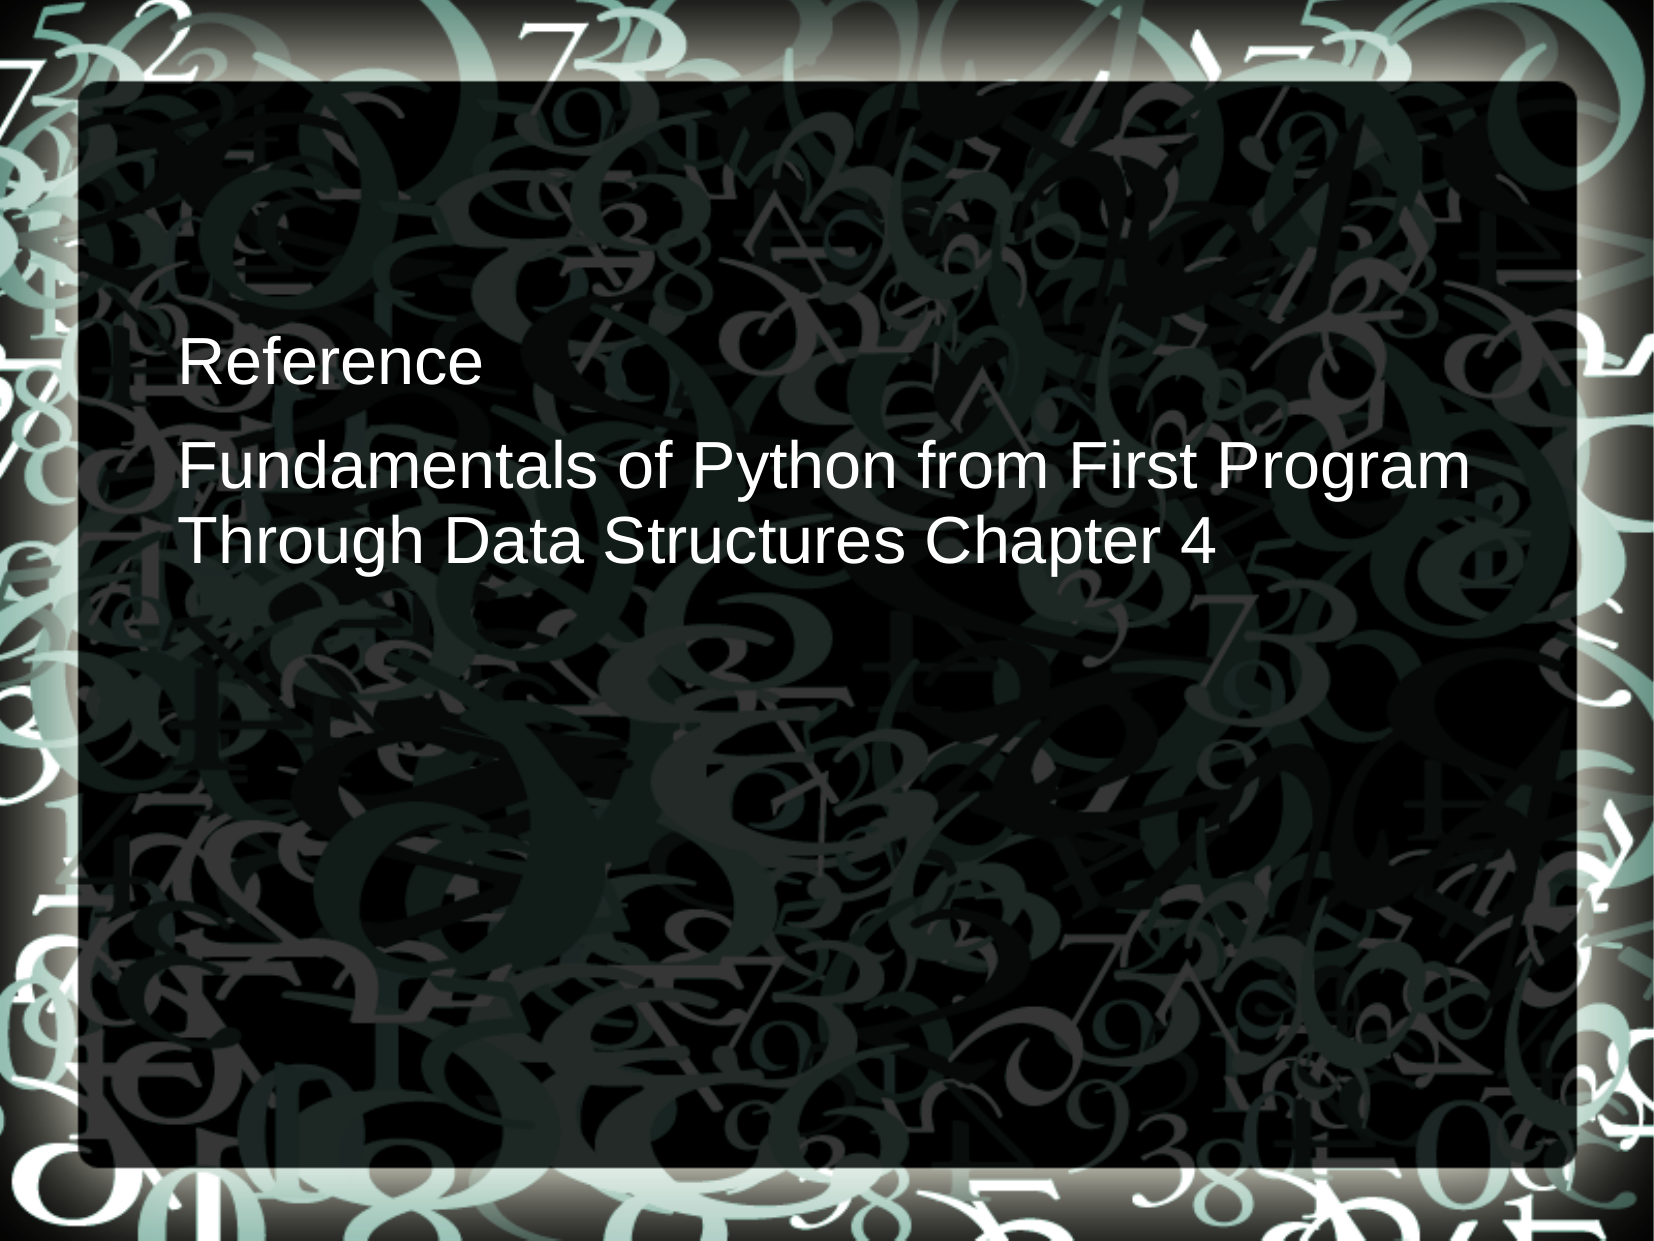

#
Reference
Fundamentals of Python from First Program Through Data Structures Chapter 4